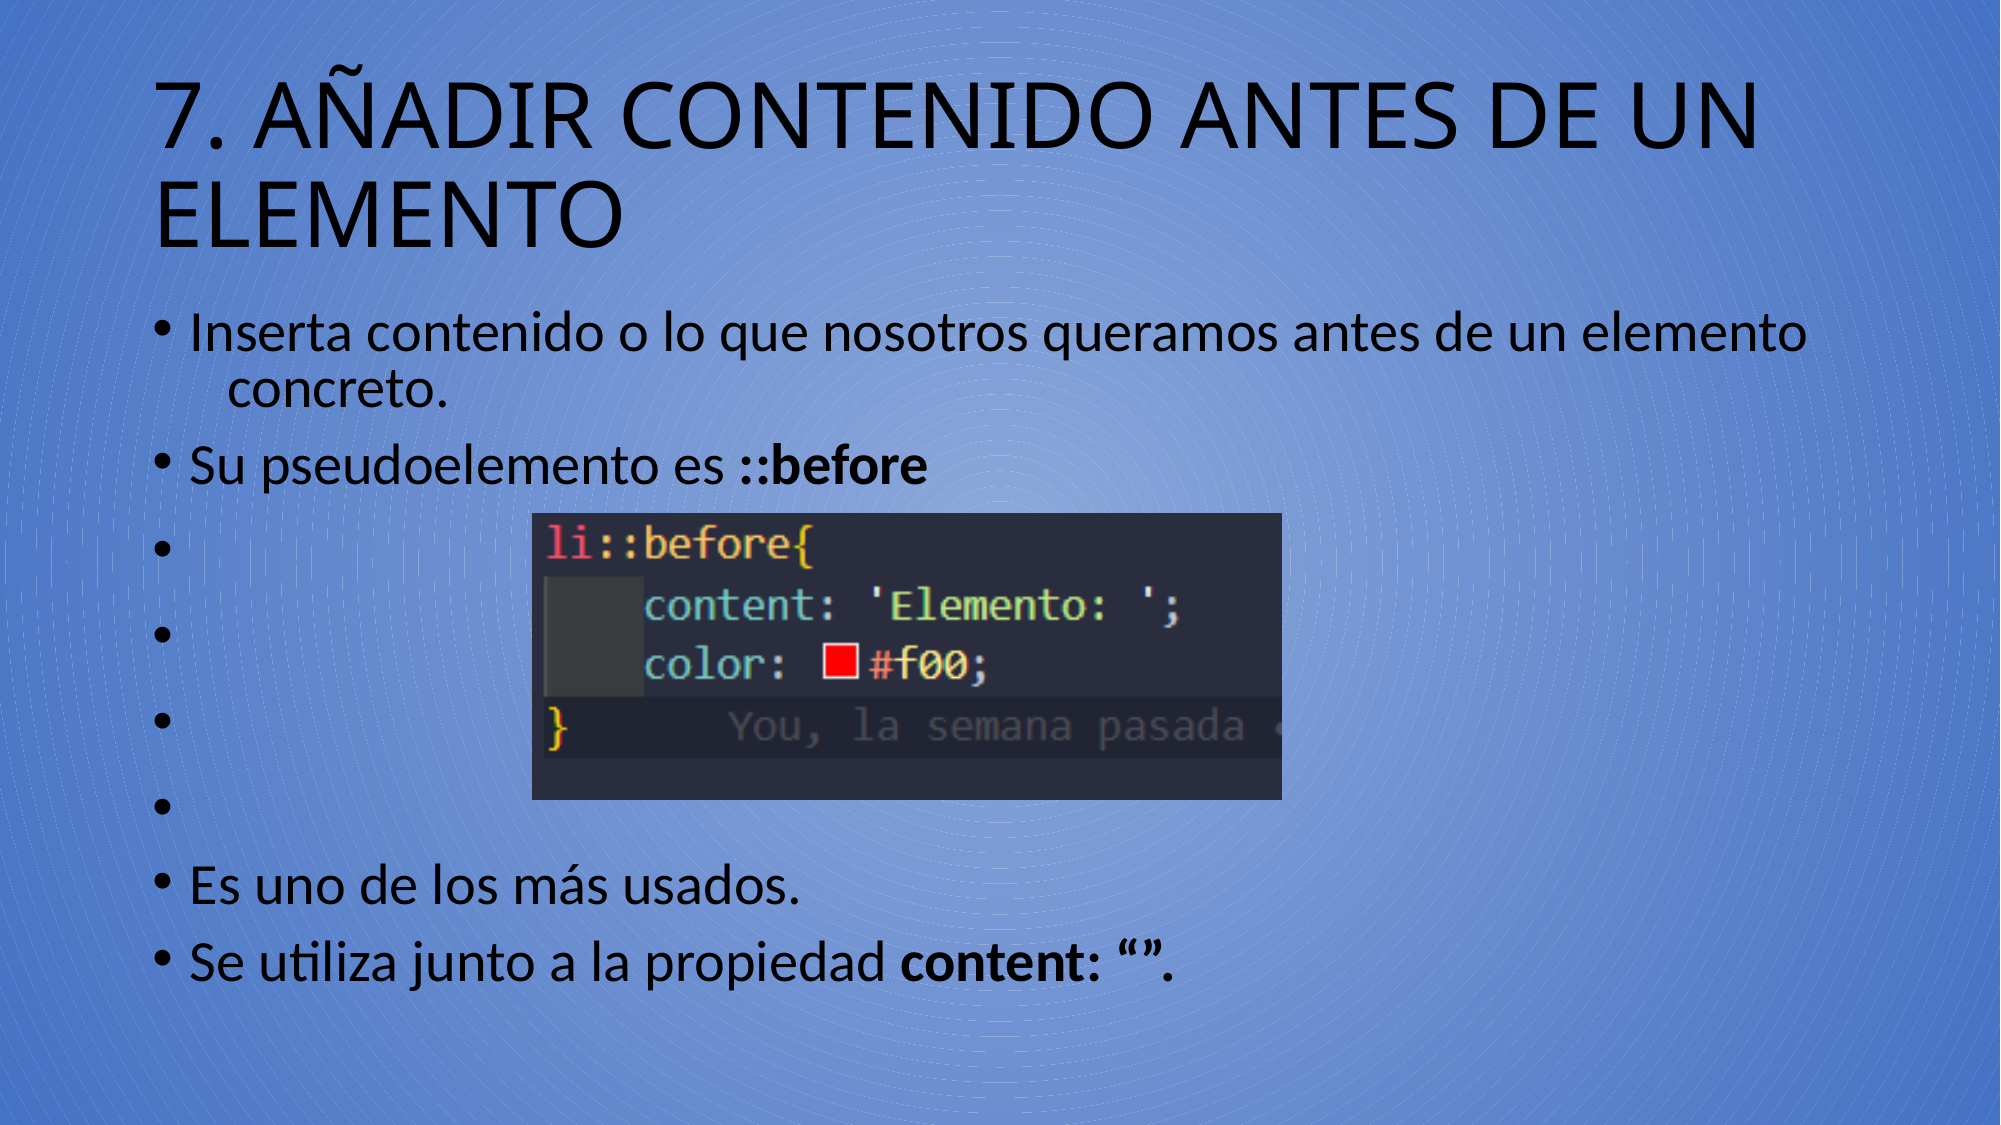

# 7. AÑADIR CONTENIDO ANTES DE UN ELEMENTO
Inserta contenido o lo que nosotros queramos antes de un elemento concreto.
Su pseudoelemento es ::before
Es uno de los más usados.
Se utiliza junto a la propiedad content: “”.